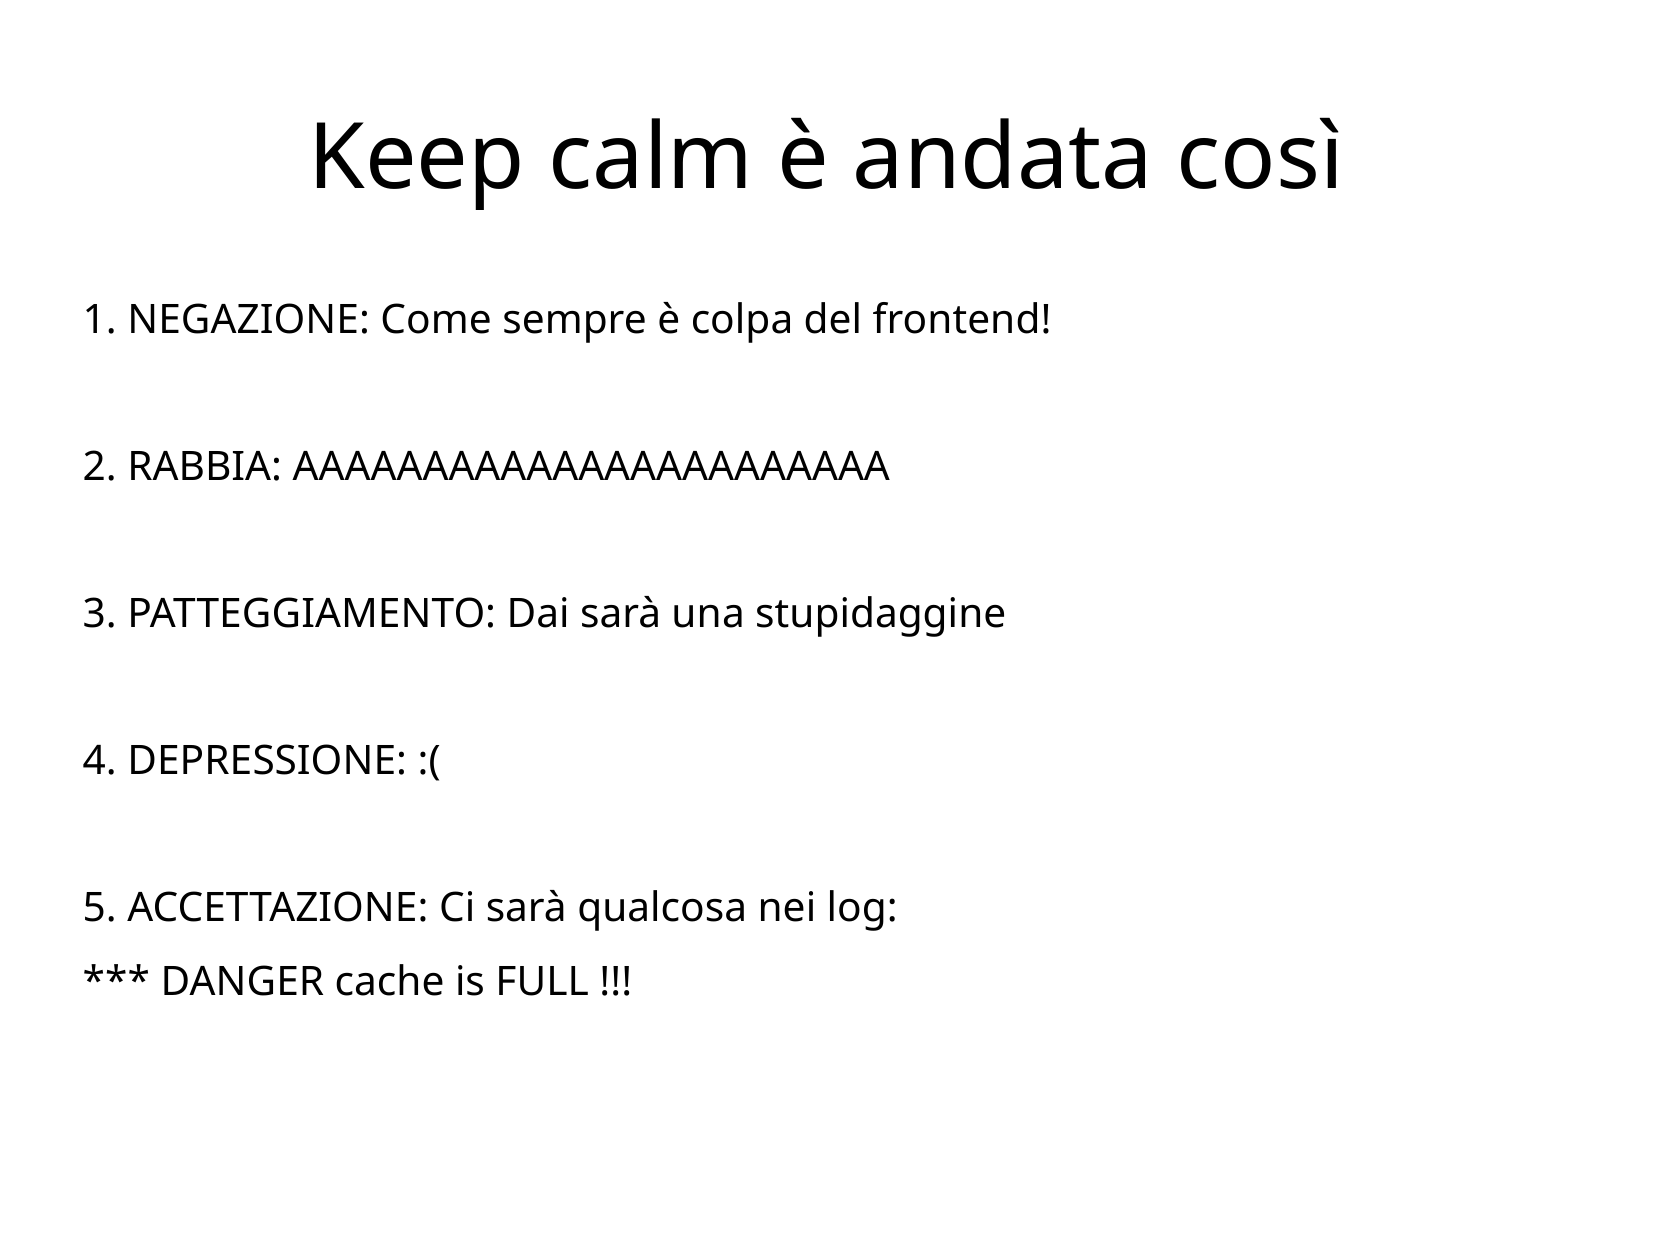

# Keep calm è andata così
1. NEGAZIONE: Come sempre è colpa del frontend!
2. RABBIA: AAAAAAAAAAAAAAAAAAAAAAA
3. PATTEGGIAMENTO: Dai sarà una stupidaggine
4. DEPRESSIONE: :(
5. ACCETTAZIONE: Ci sarà qualcosa nei log:
*** DANGER cache is FULL !!!